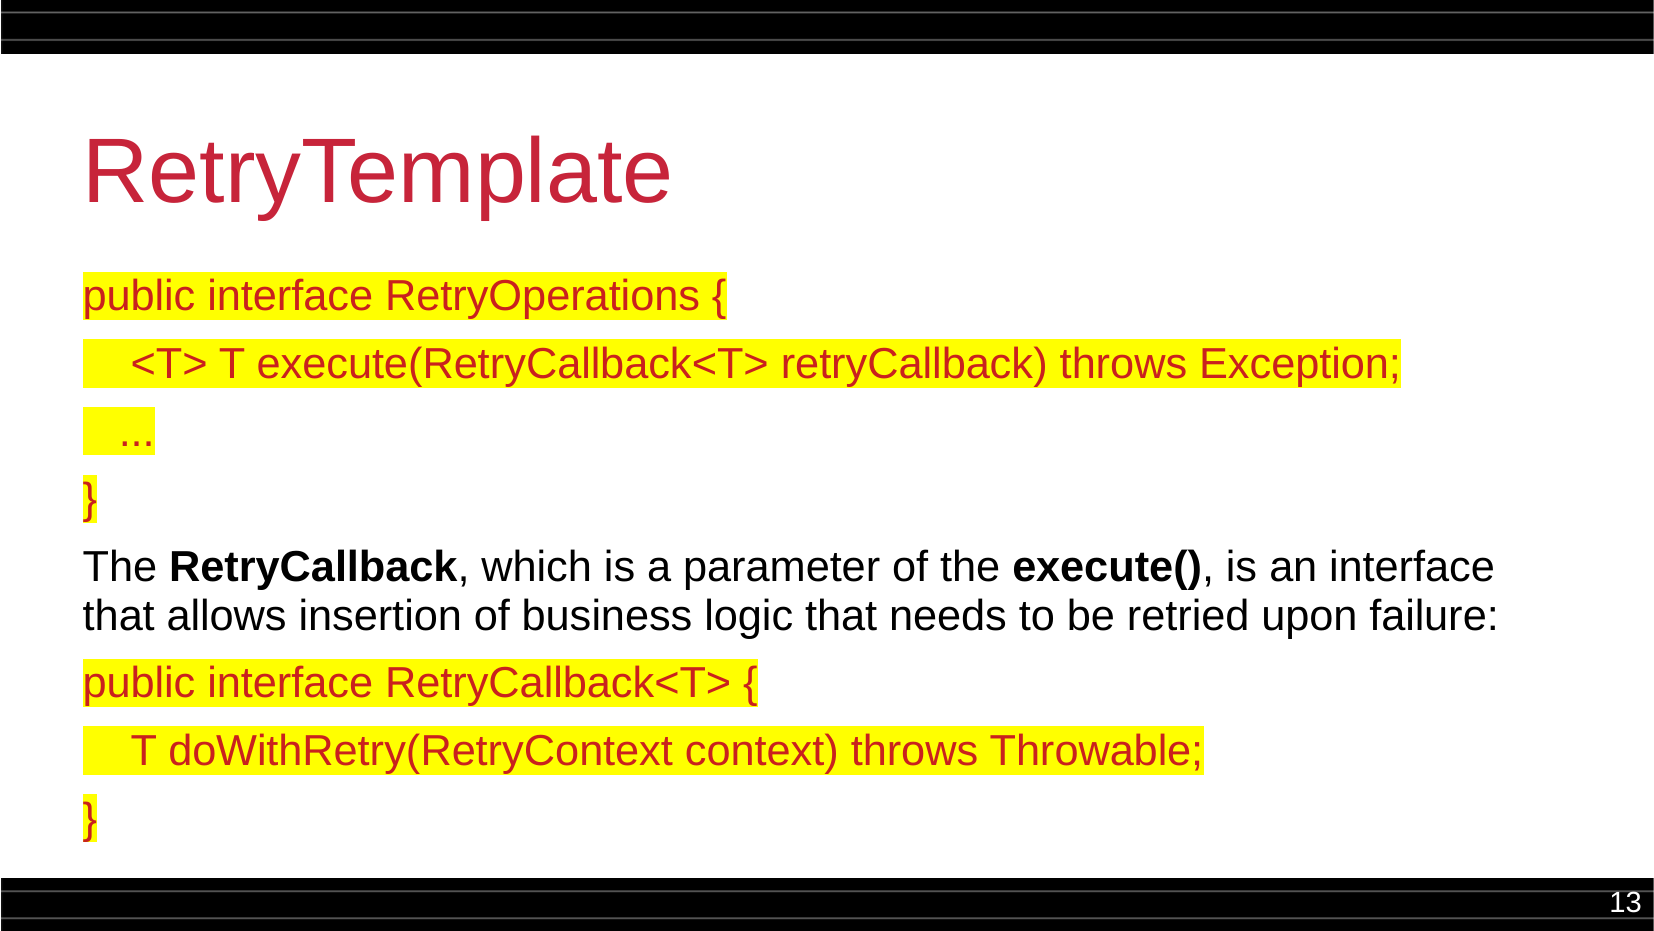

# RetryTemplate
public interface RetryOperations {
 <T> T execute(RetryCallback<T> retryCallback) throws Exception;
 ...
}
The RetryCallback, which is a parameter of the execute(), is an interface that allows insertion of business logic that needs to be retried upon failure:
public interface RetryCallback<T> {
 T doWithRetry(RetryContext context) throws Throwable;
}